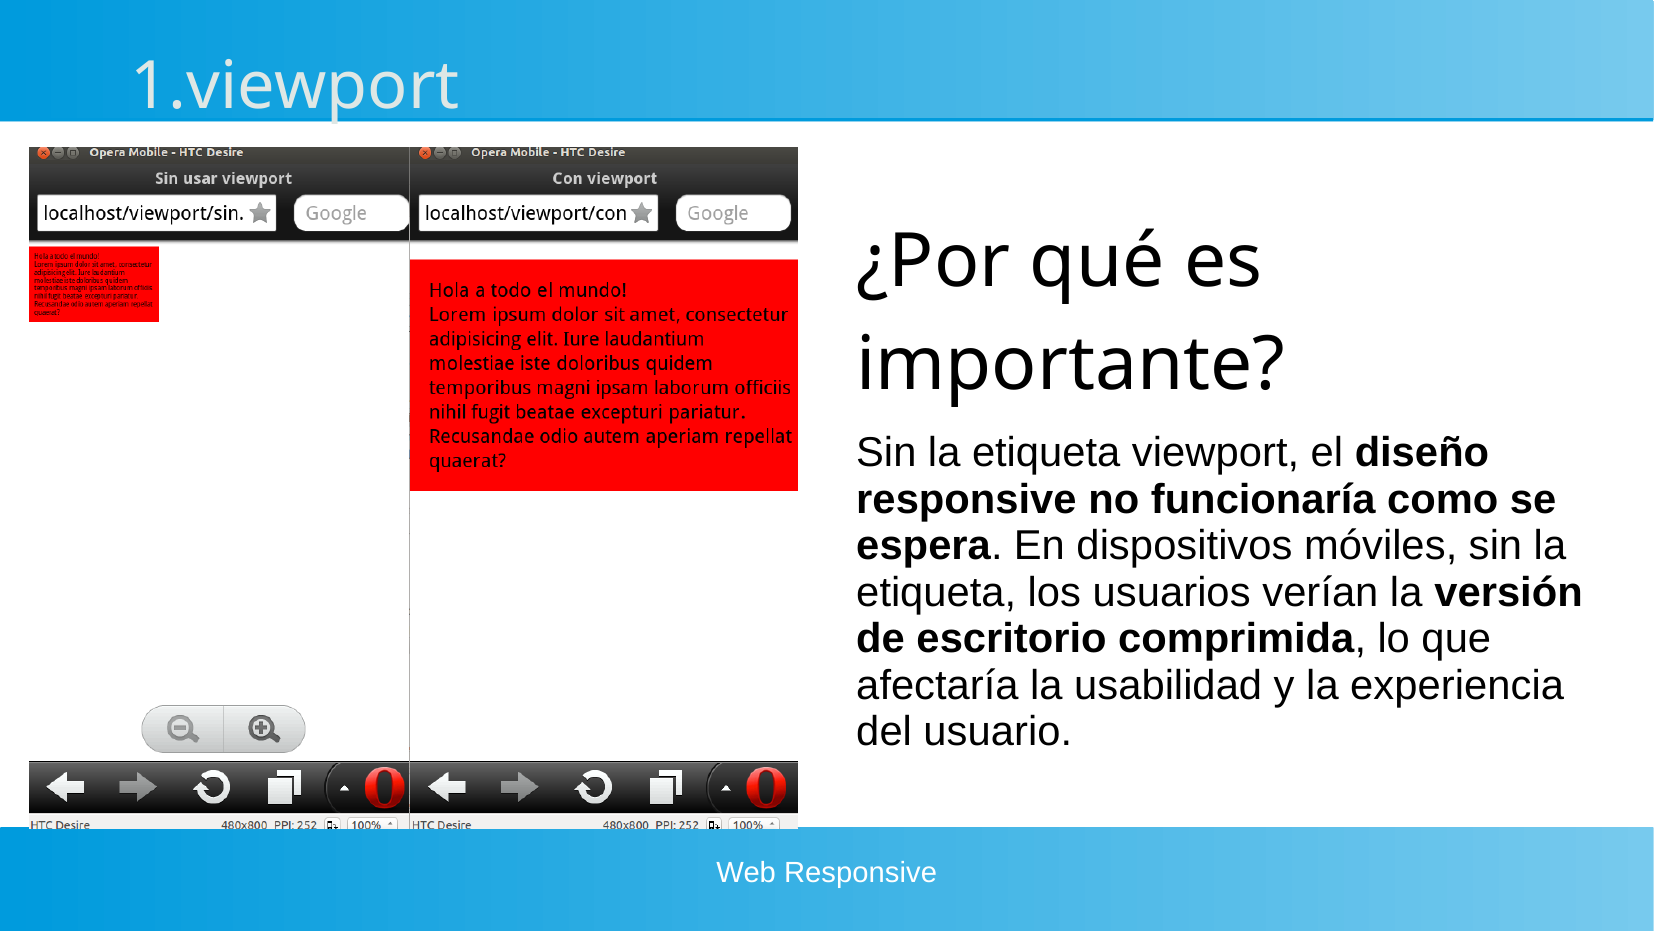

# 1.viewport
¿Por qué es importante?
Sin la etiqueta viewport, el diseño responsive no funcionaría como se espera. En dispositivos móviles, sin la etiqueta, los usuarios verían la versión de escritorio comprimida, lo que afectaría la usabilidad y la experiencia del usuario.
Web Responsive